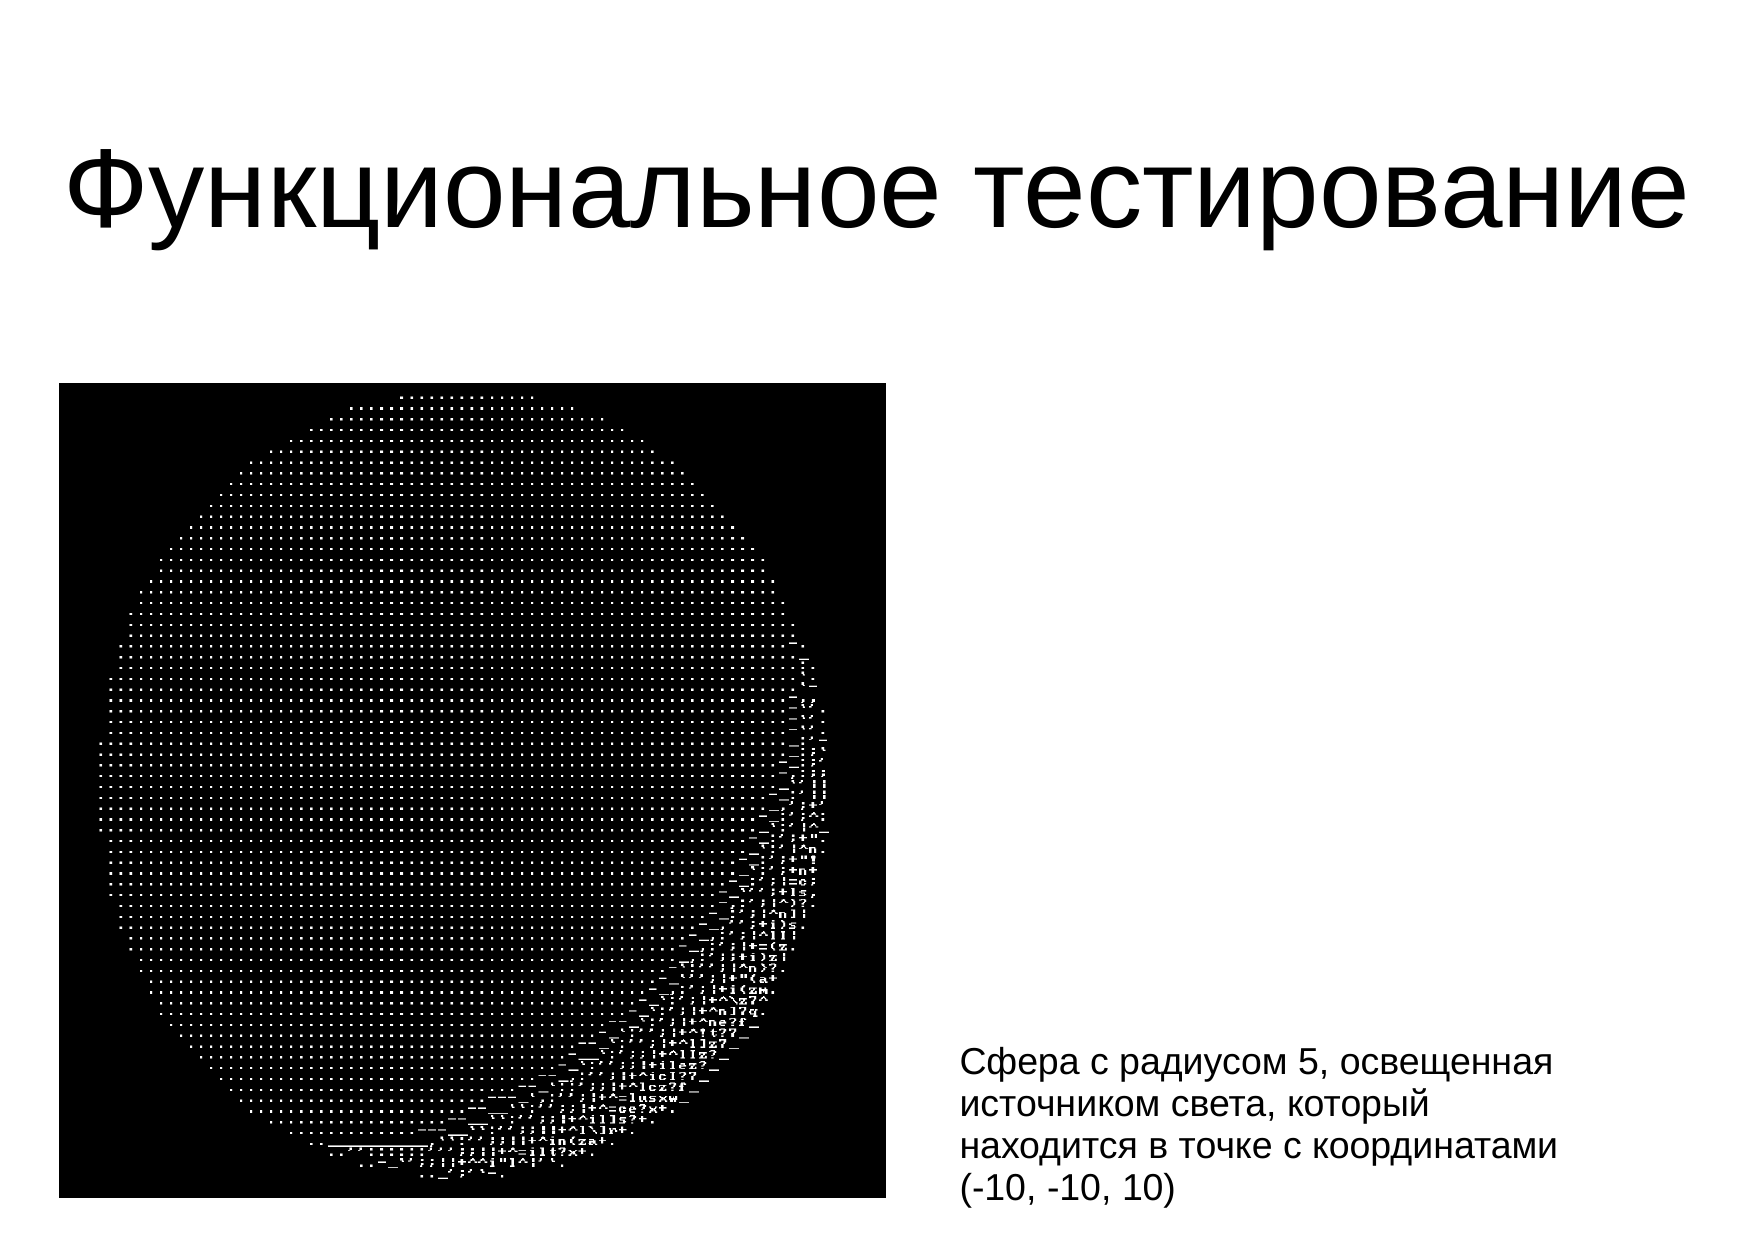

# Функциональное тестирование
Сфера с радиусом 5, освещенная источником света, который находится в точке с координатами (-10, -10, 10)